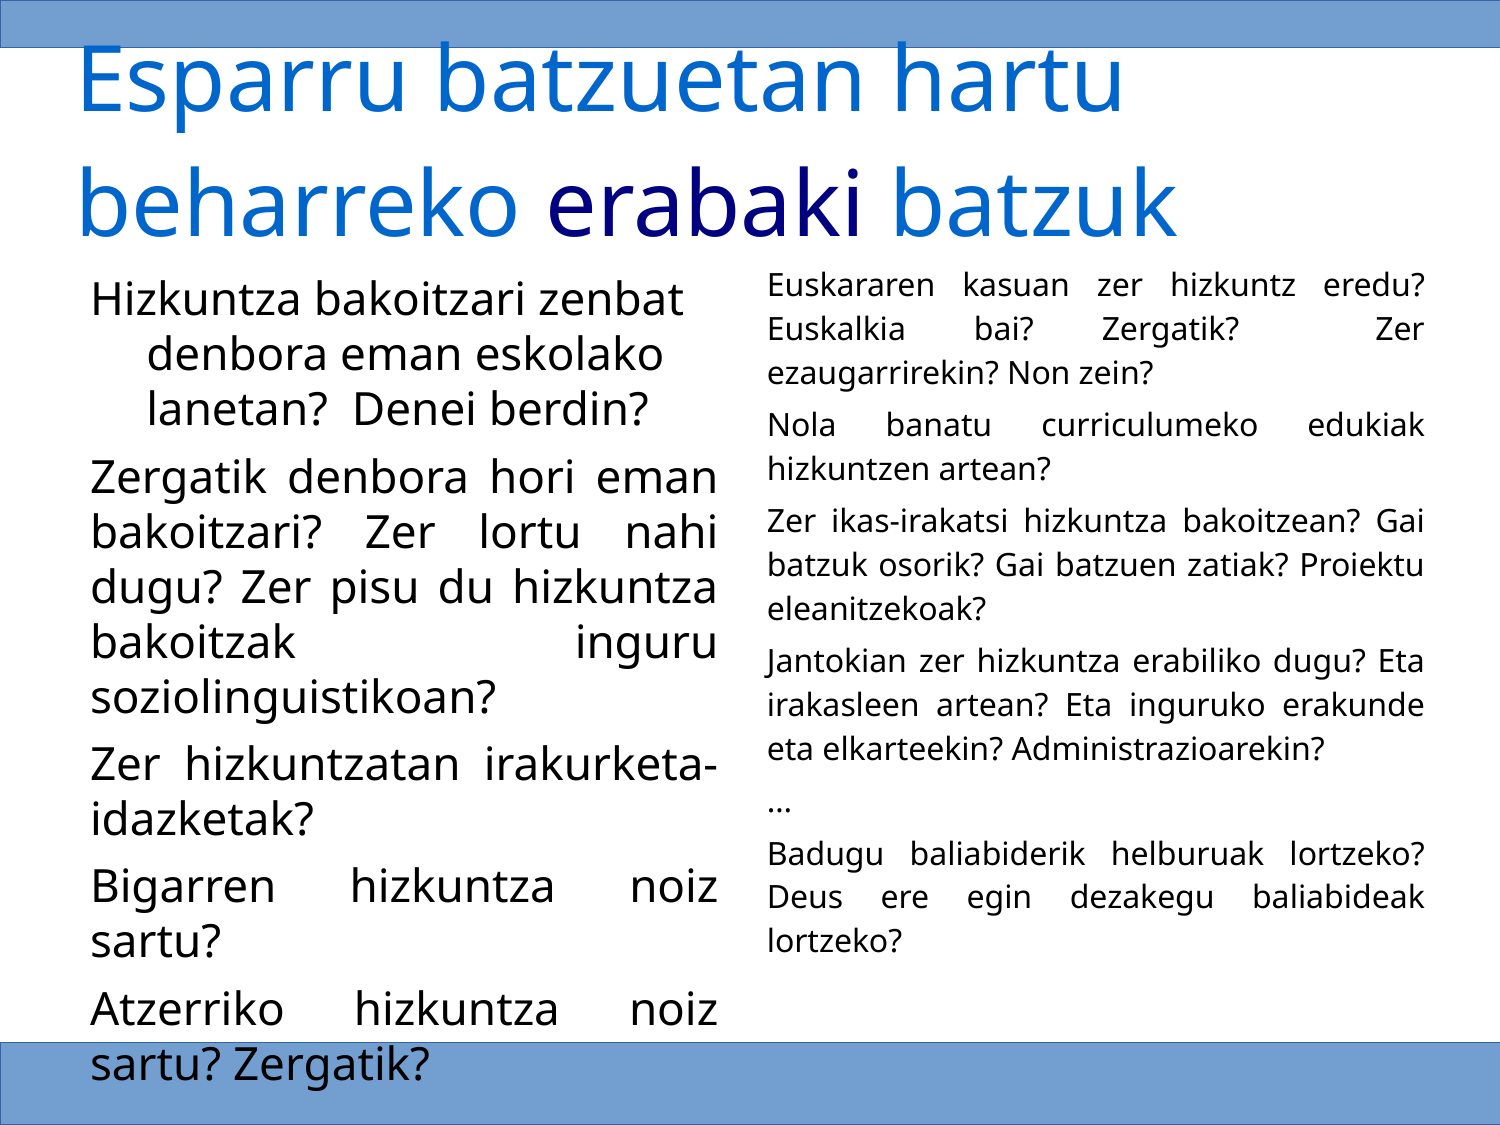

Esparru batzuetan hartu beharreko erabaki batzuk
# Hizkuntza bakoitzari zenbat denbora eman eskolako lanetan? Denei berdin?
Zergatik denbora hori eman bakoitzari? Zer lortu nahi dugu? Zer pisu du hizkuntza bakoitzak inguru soziolinguistikoan?
Zer hizkuntzatan irakurketa-idazketak?
Bigarren hizkuntza noiz sartu?
Atzerriko hizkuntza noiz sartu? Zergatik?
Euskararen kasuan zer hizkuntz eredu? Euskalkia bai? Zergatik? Zer ezaugarrirekin? Non zein?
Nola banatu curriculumeko edukiak hizkuntzen artean?
Zer ikas-irakatsi hizkuntza bakoitzean? Gai batzuk osorik? Gai batzuen zatiak? Proiektu eleanitzekoak?
Jantokian zer hizkuntza erabiliko dugu? Eta irakasleen artean? Eta inguruko erakunde eta elkarteekin? Administrazioarekin?
…
Badugu baliabiderik helburuak lortzeko? Deus ere egin dezakegu baliabideak lortzeko?